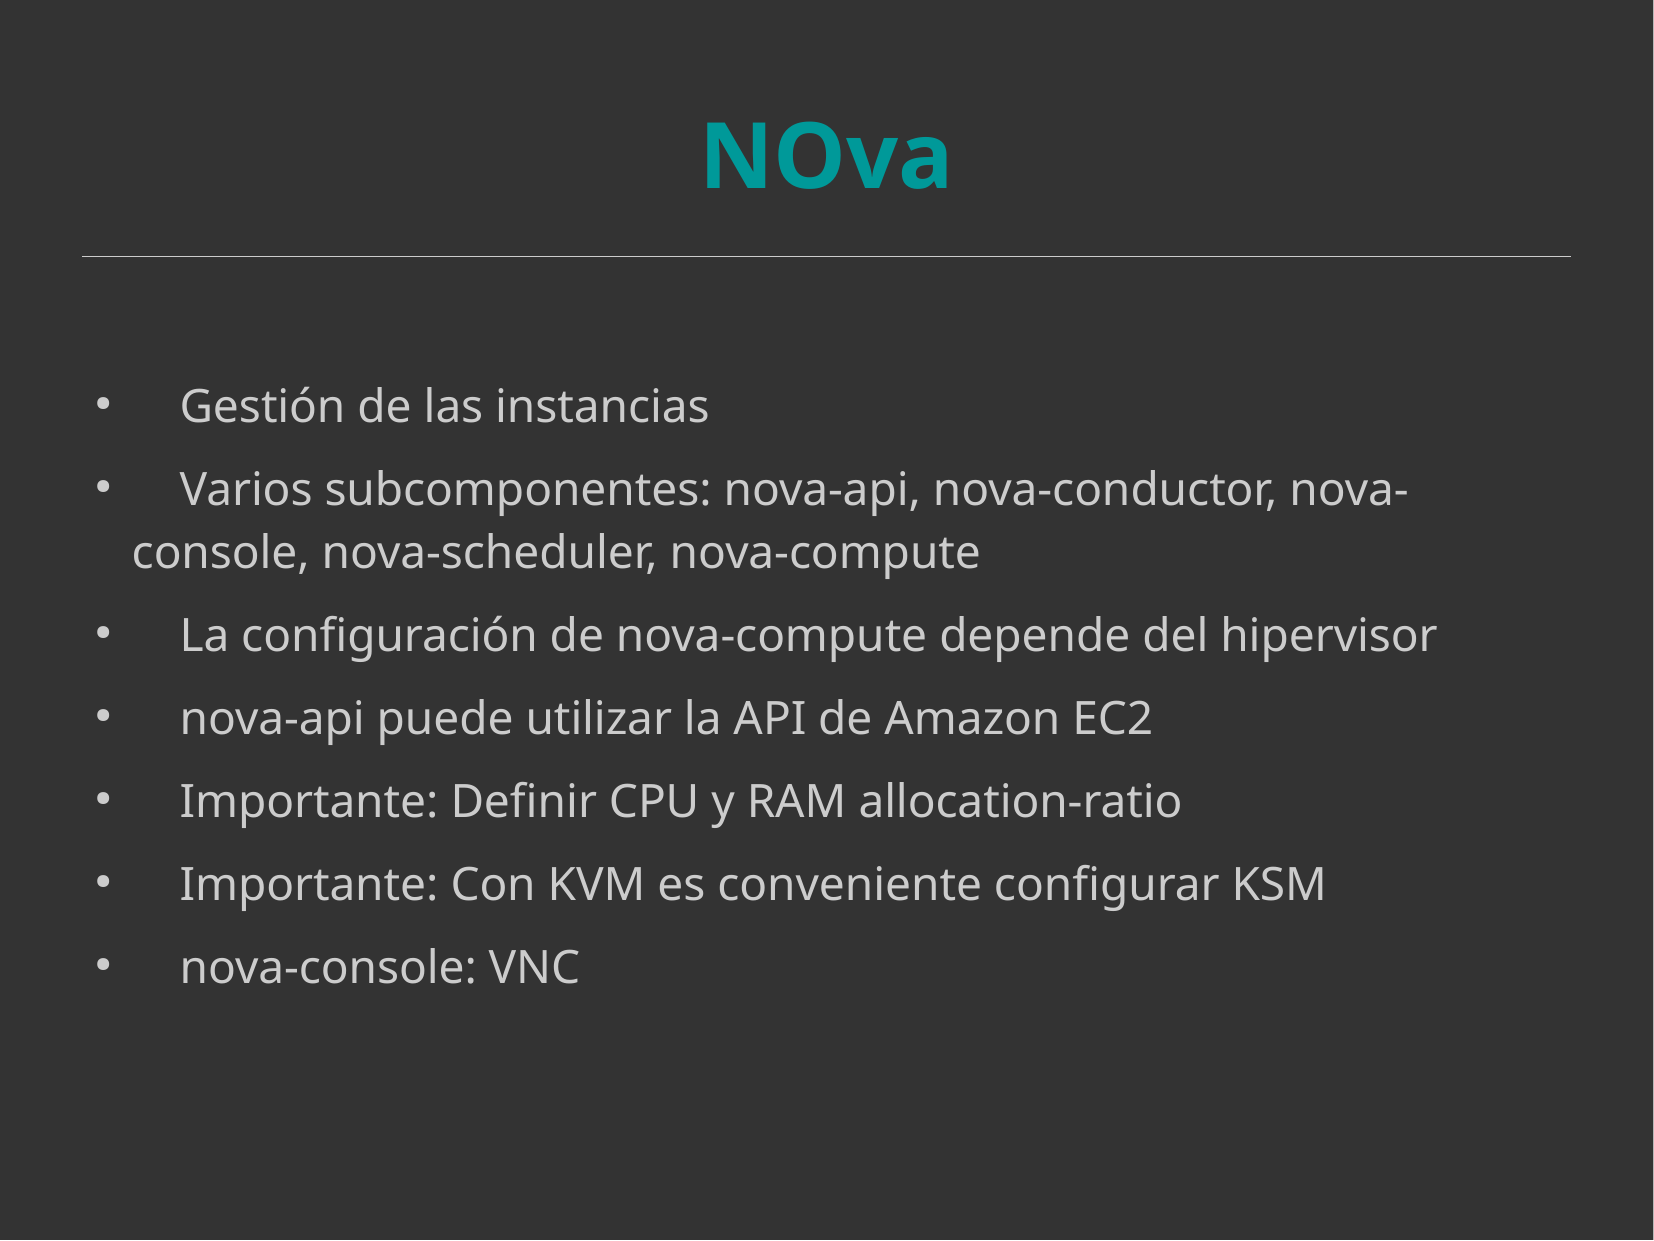

# NOva
 Gestión de las instancias
 Varios subcomponentes: nova-api, nova-conductor, nova- console, nova-scheduler, nova-compute
 La configuración de nova-compute depende del hipervisor
 nova-api puede utilizar la API de Amazon EC2
 Importante: Definir CPU y RAM allocation-ratio
 Importante: Con KVM es conveniente configurar KSM
 nova-console: VNC